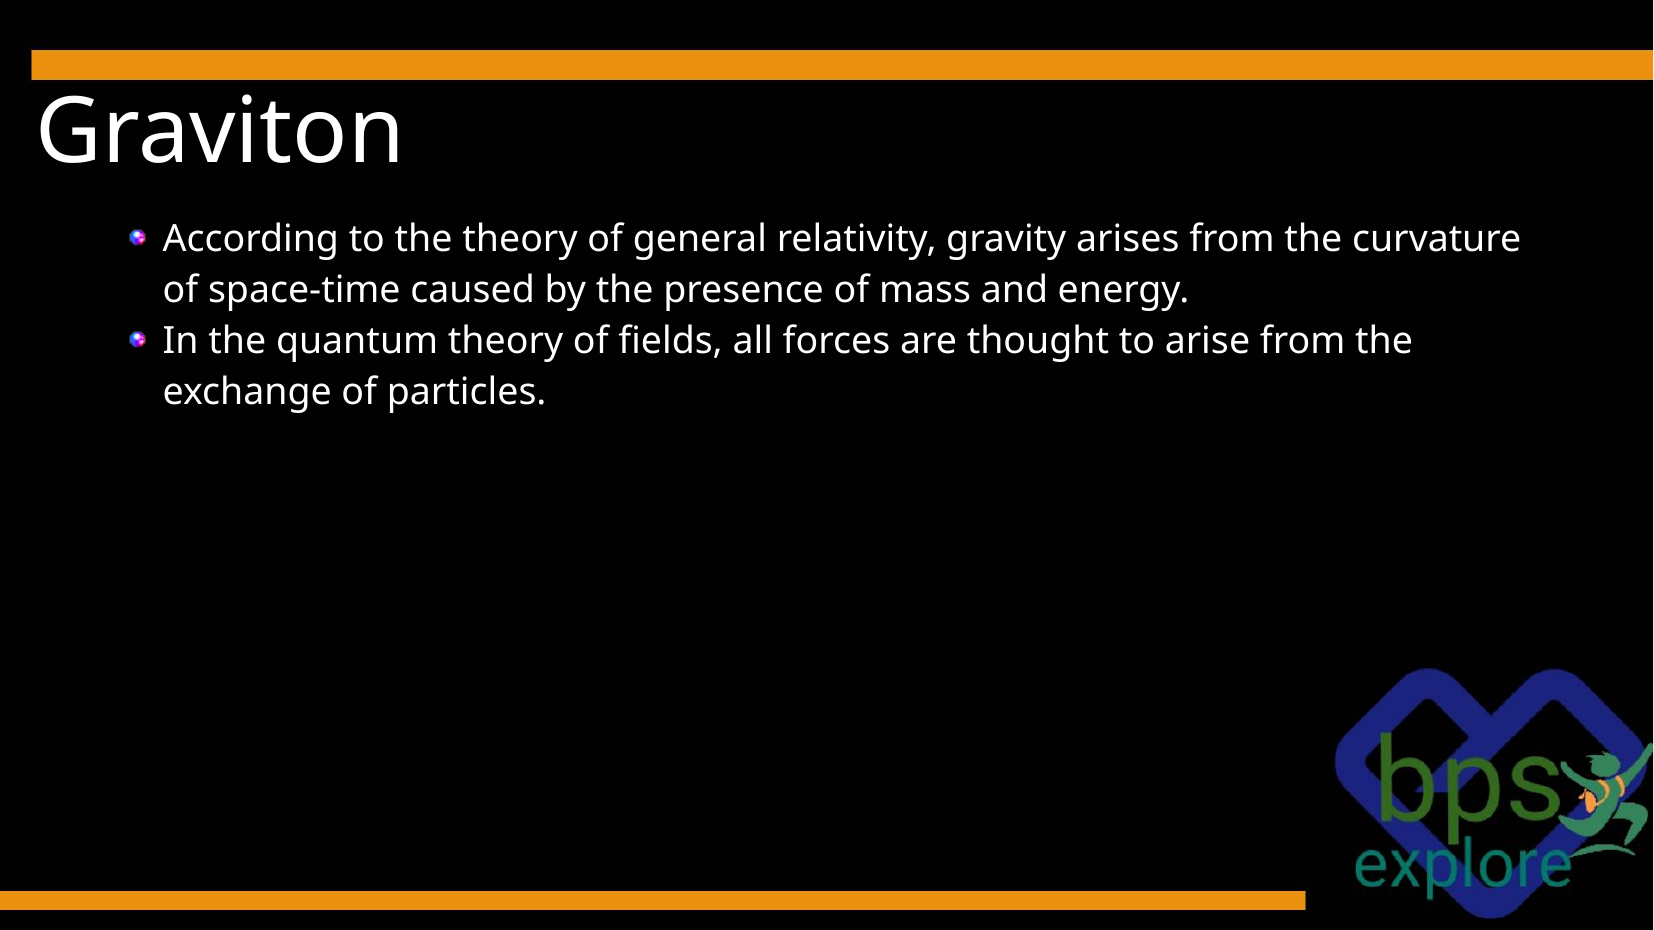

#
Graviton
According to the theory of general relativity, gravity arises from the curvature of space-time caused by the presence of mass and energy.
In the quantum theory of fields, all forces are thought to arise from the exchange of particles.